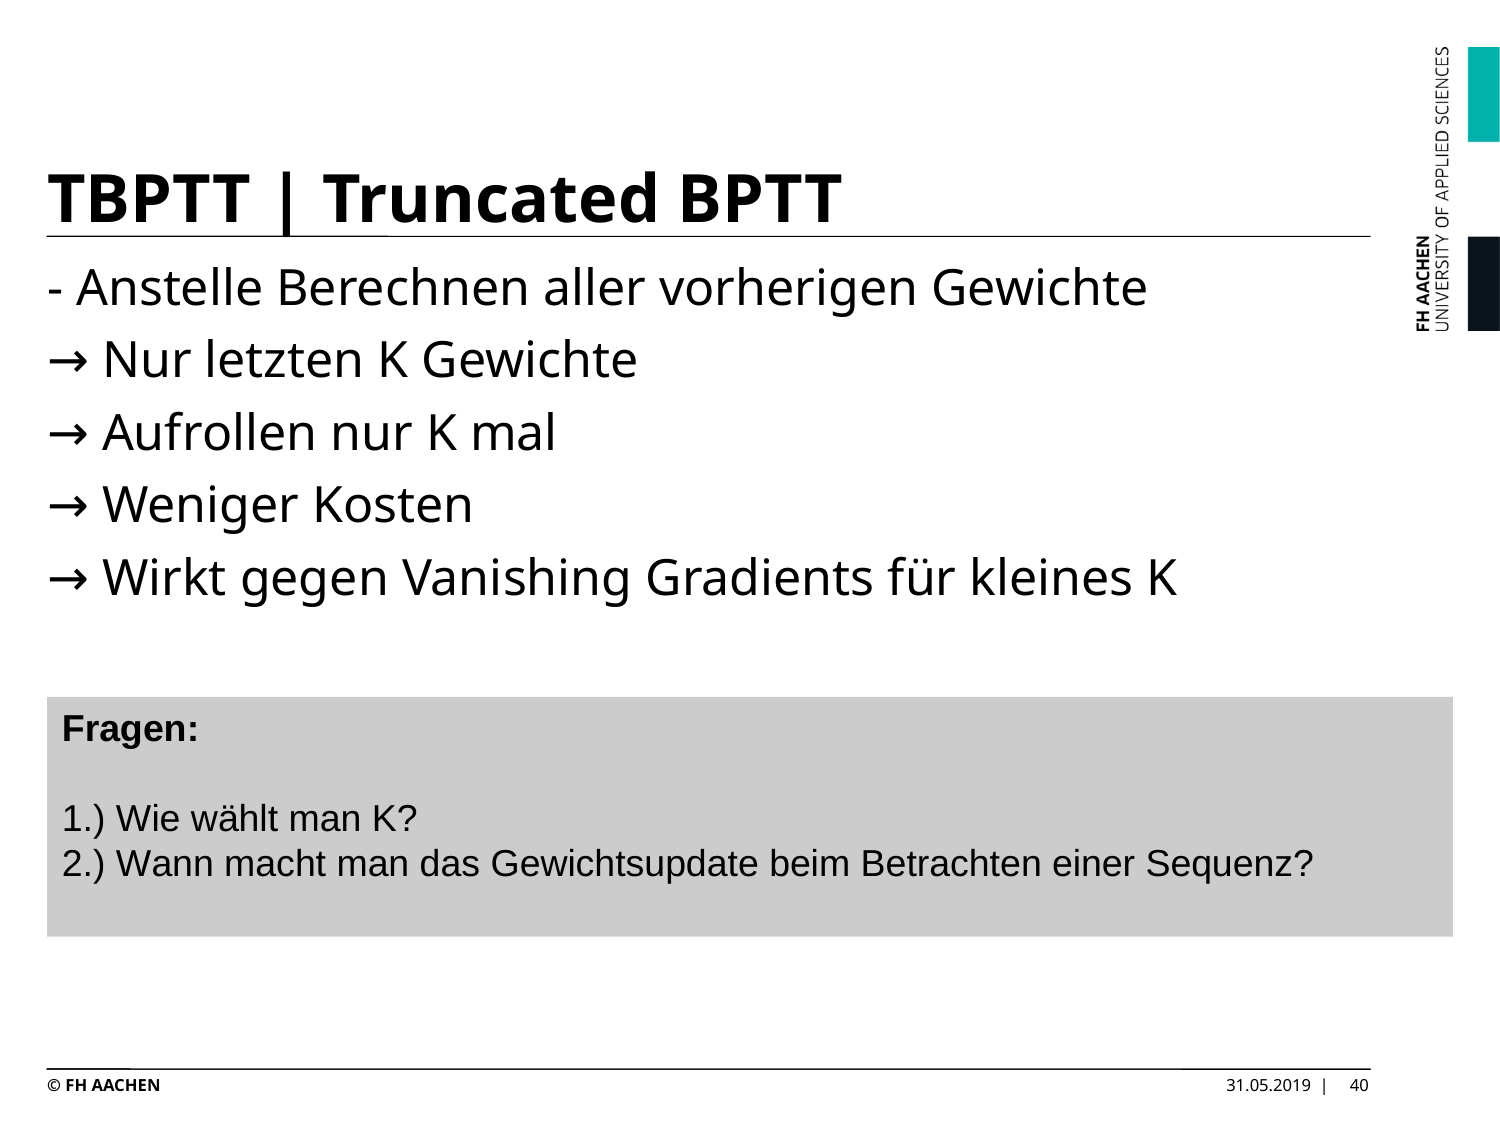

# TBPTT | Truncated BPTT
- Anstelle Berechnen aller vorherigen Gewichte
→ Nur letzten K Gewichte
→ Aufrollen nur K mal
→ Weniger Kosten
→ Wirkt gegen Vanishing Gradients für kleines K
Fragen:
1.) Wie wählt man K?
2.) Wann macht man das Gewichtsupdate beim Betrachten einer Sequenz?
31.05.2019
40